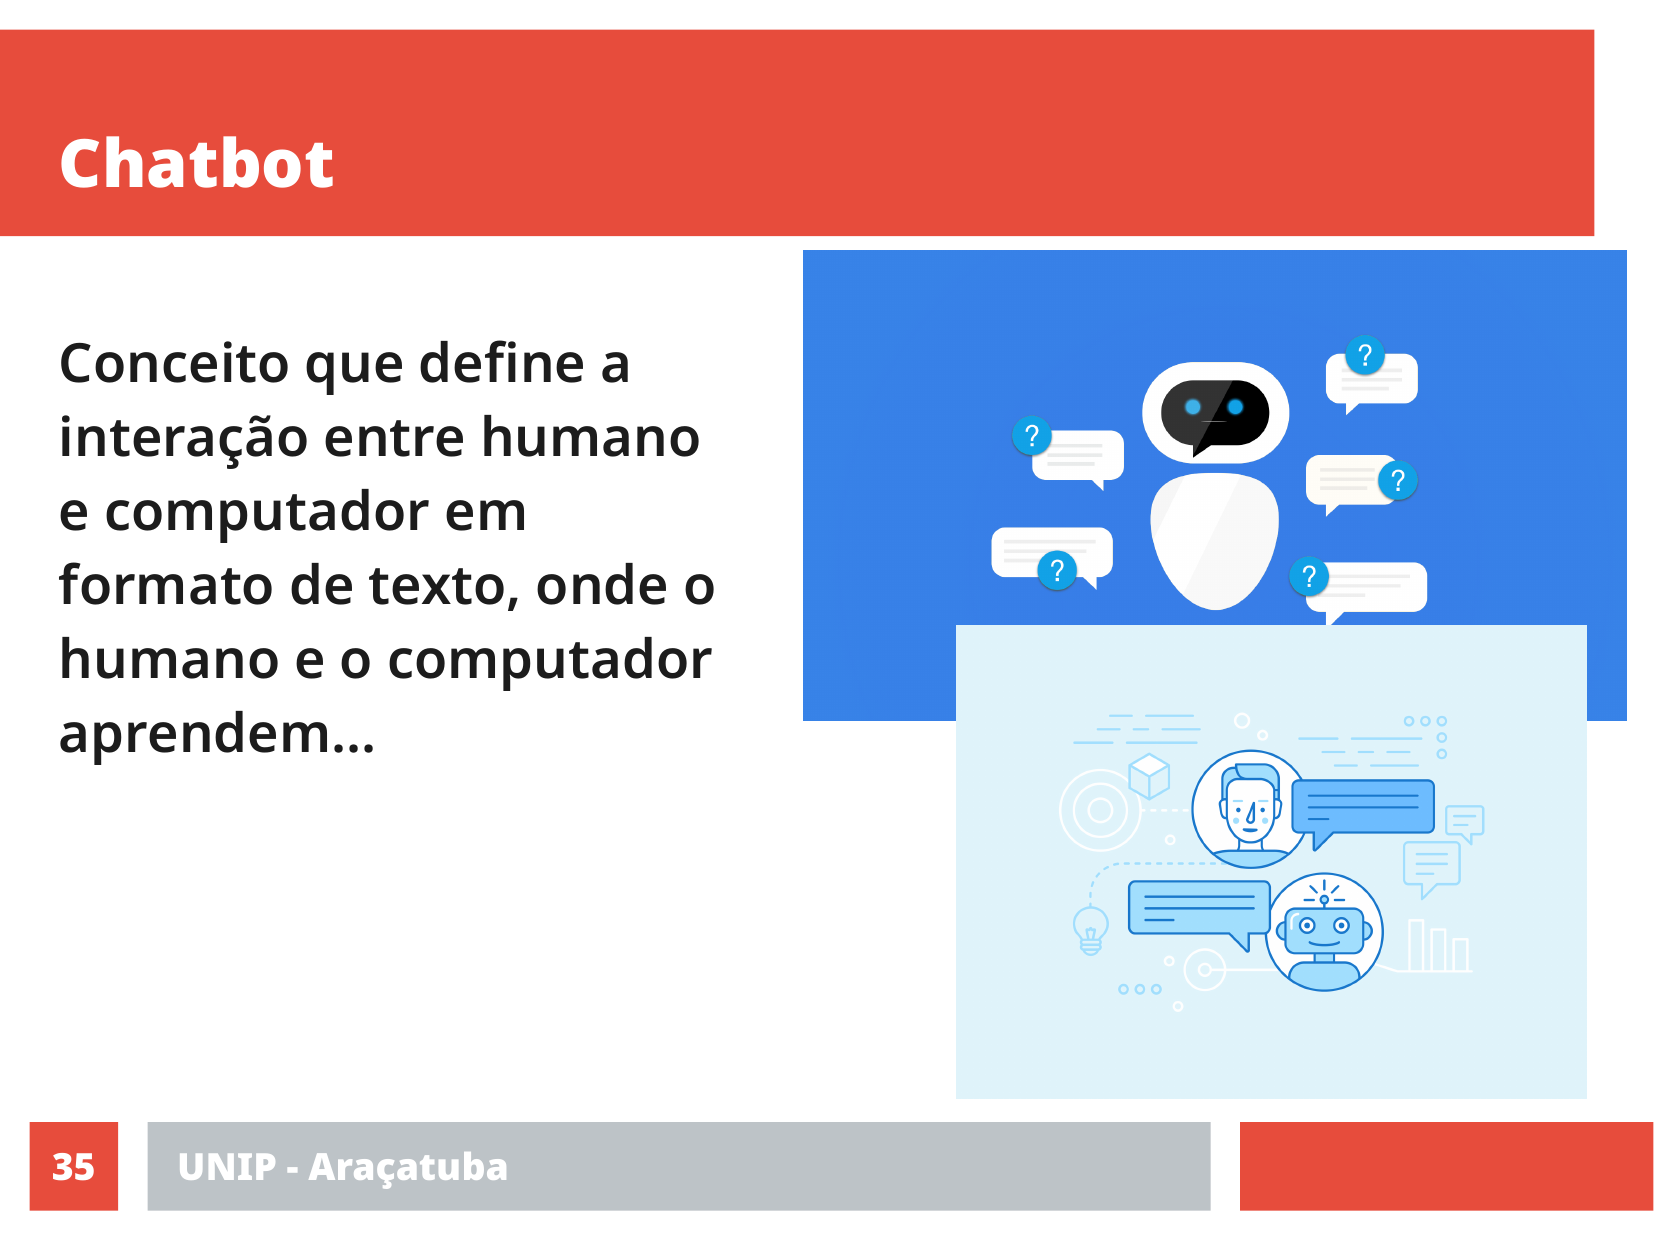

# Chatbot
Conceito que define a interação entre humano e computador em formato de texto, onde o humano e o computador aprendem...
35
UNIP - Araçatuba